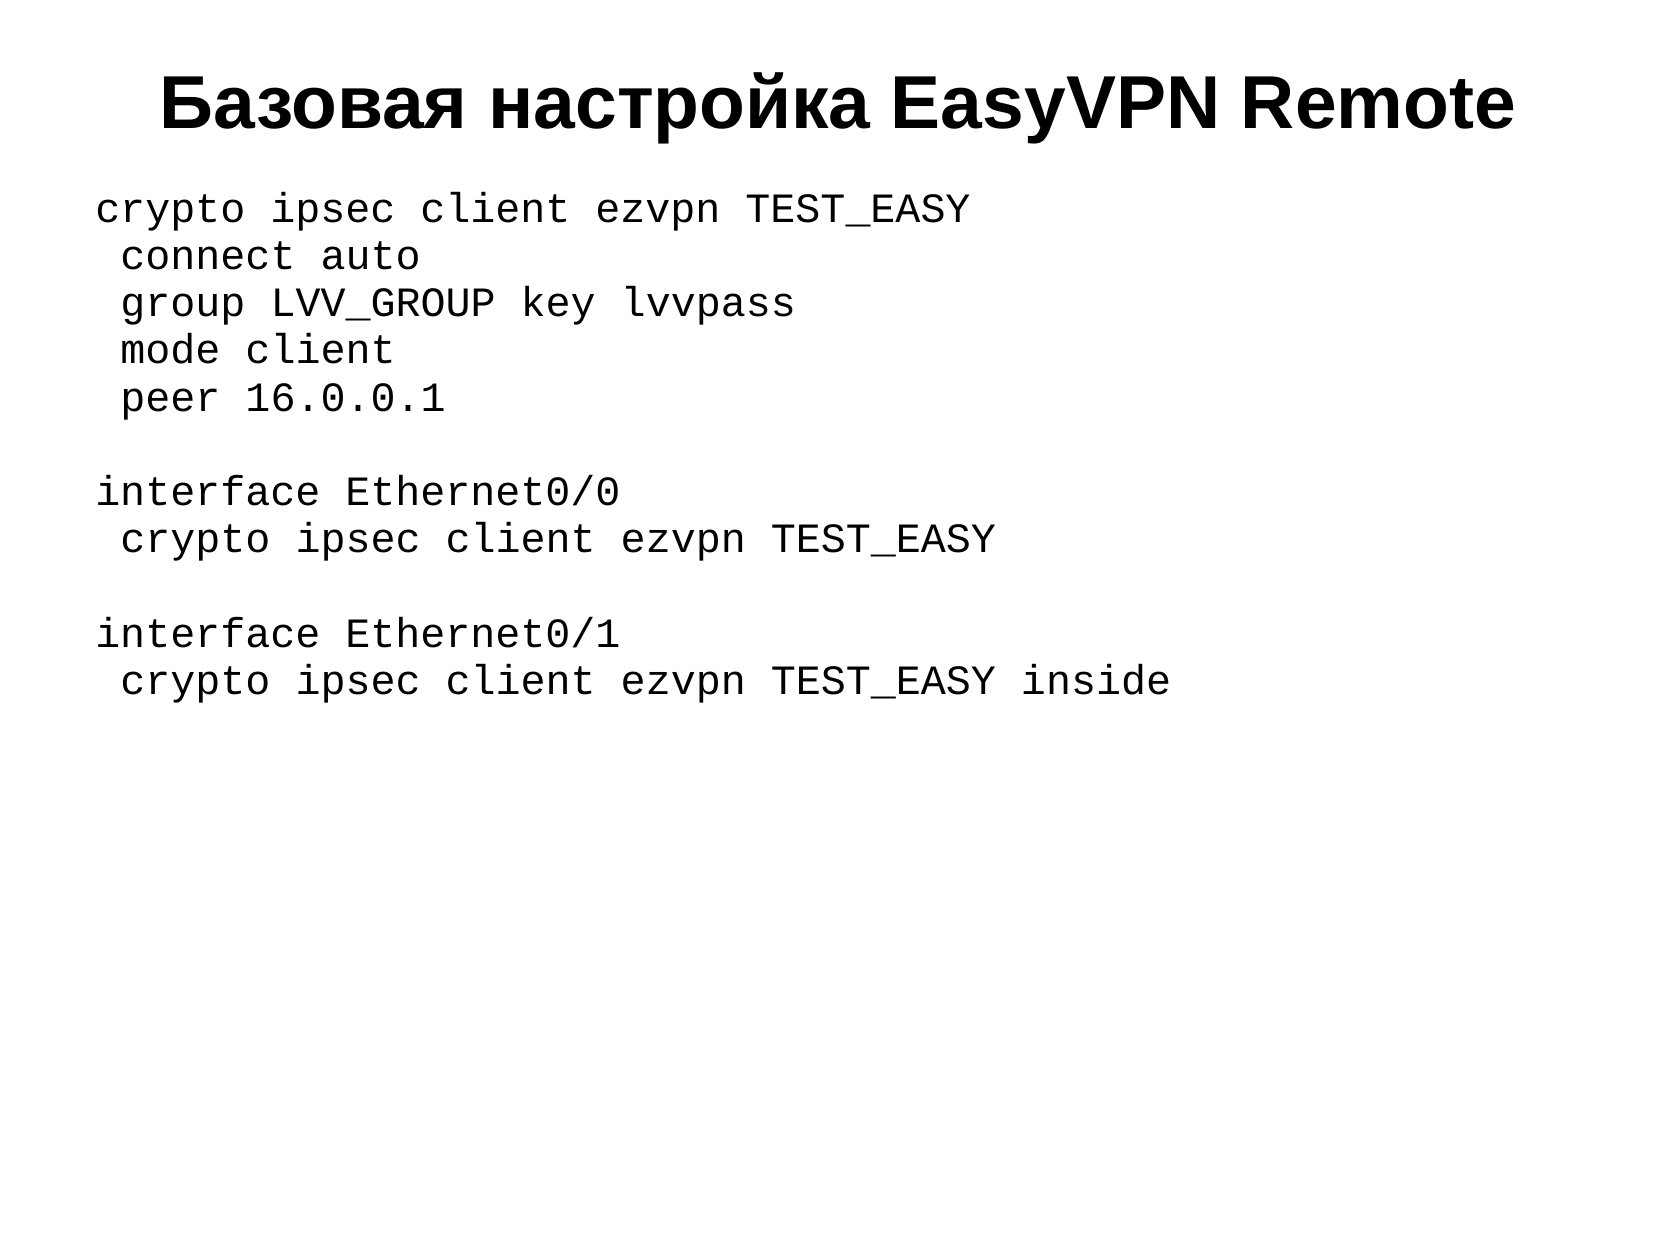

Базовая настройка EasyVPN Remote
# crypto ipsec client ezvpn TEST_EASY
 connect auto
 group LVV_GROUP key lvvpass
 mode client
 peer 16.0.0.1
interface Ethernet0/0
 crypto ipsec client ezvpn TEST_EASY
interface Ethernet0/1
 crypto ipsec client ezvpn TEST_EASY inside